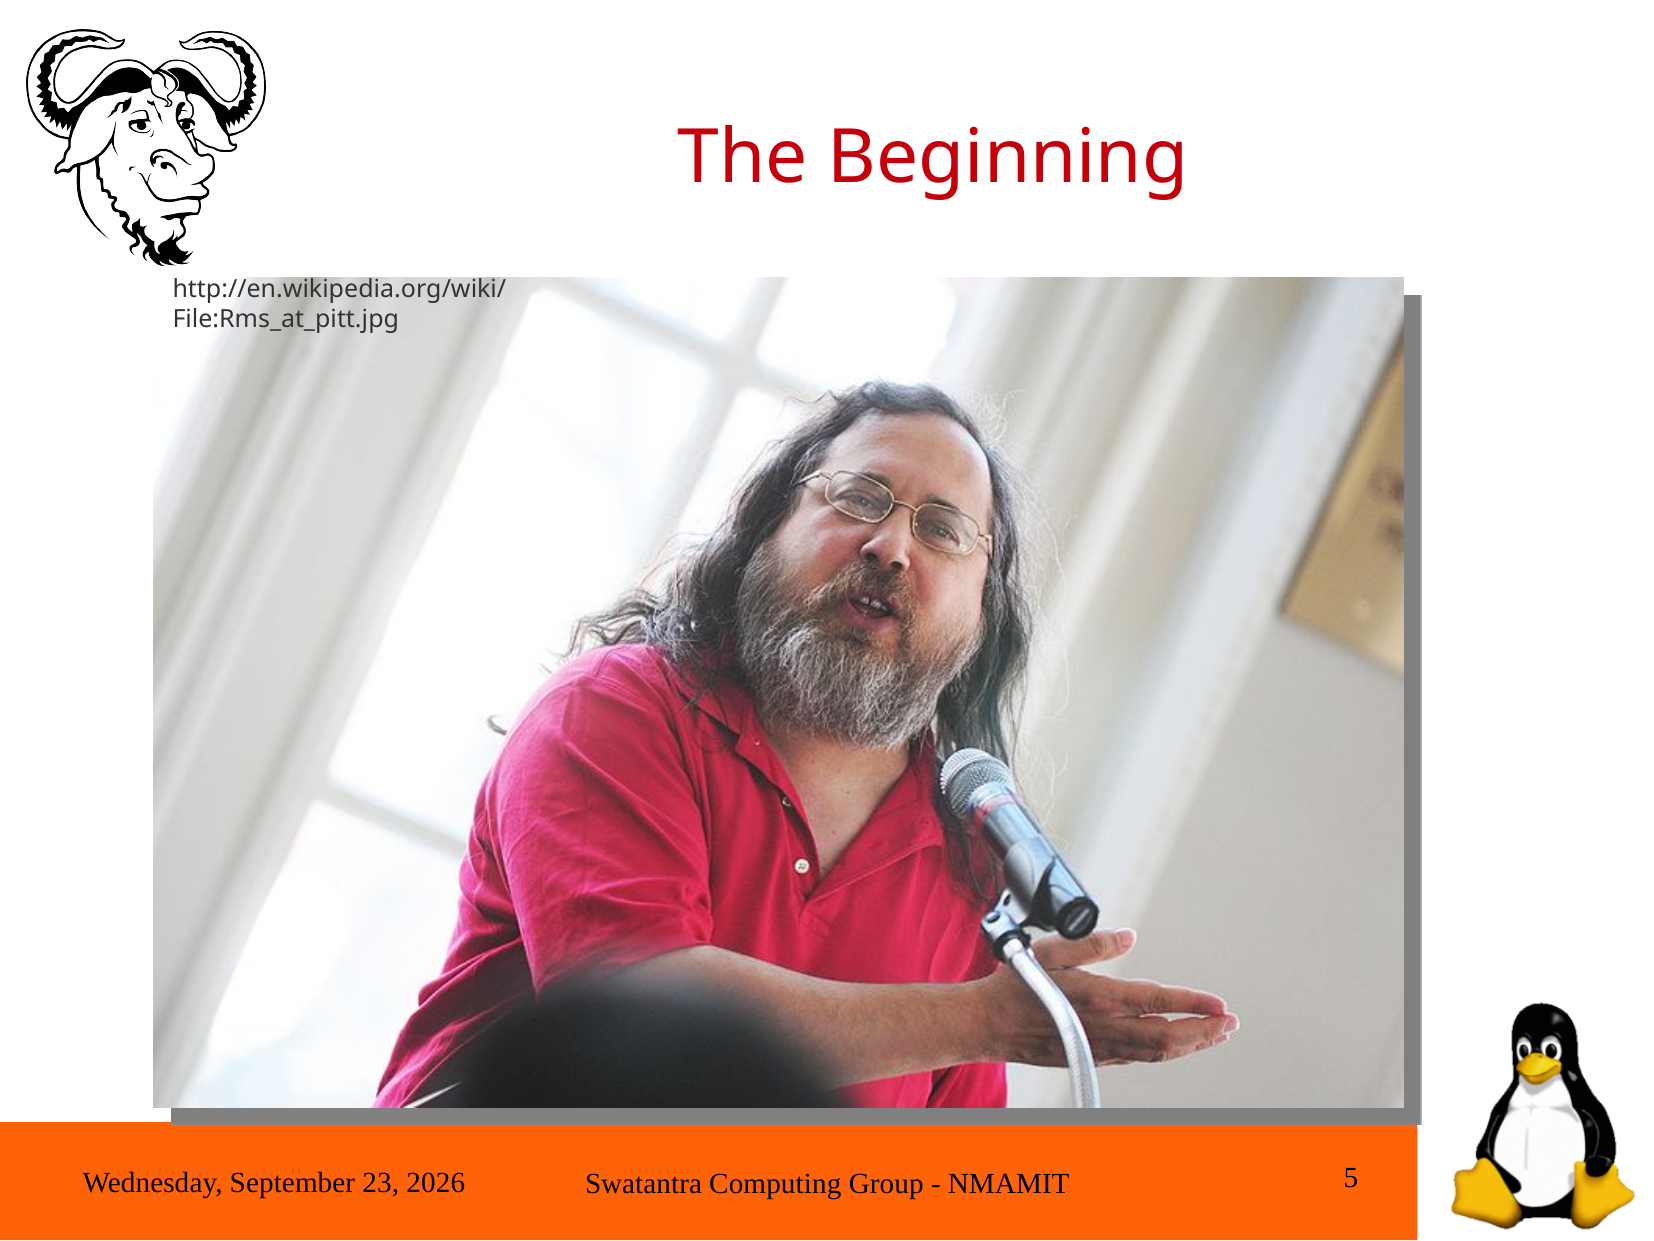

# The Beginning
http://en.wikipedia.org/wiki/File:Rms_at_pitt.jpg
5
Swatantra Computing Group - NMAMIT